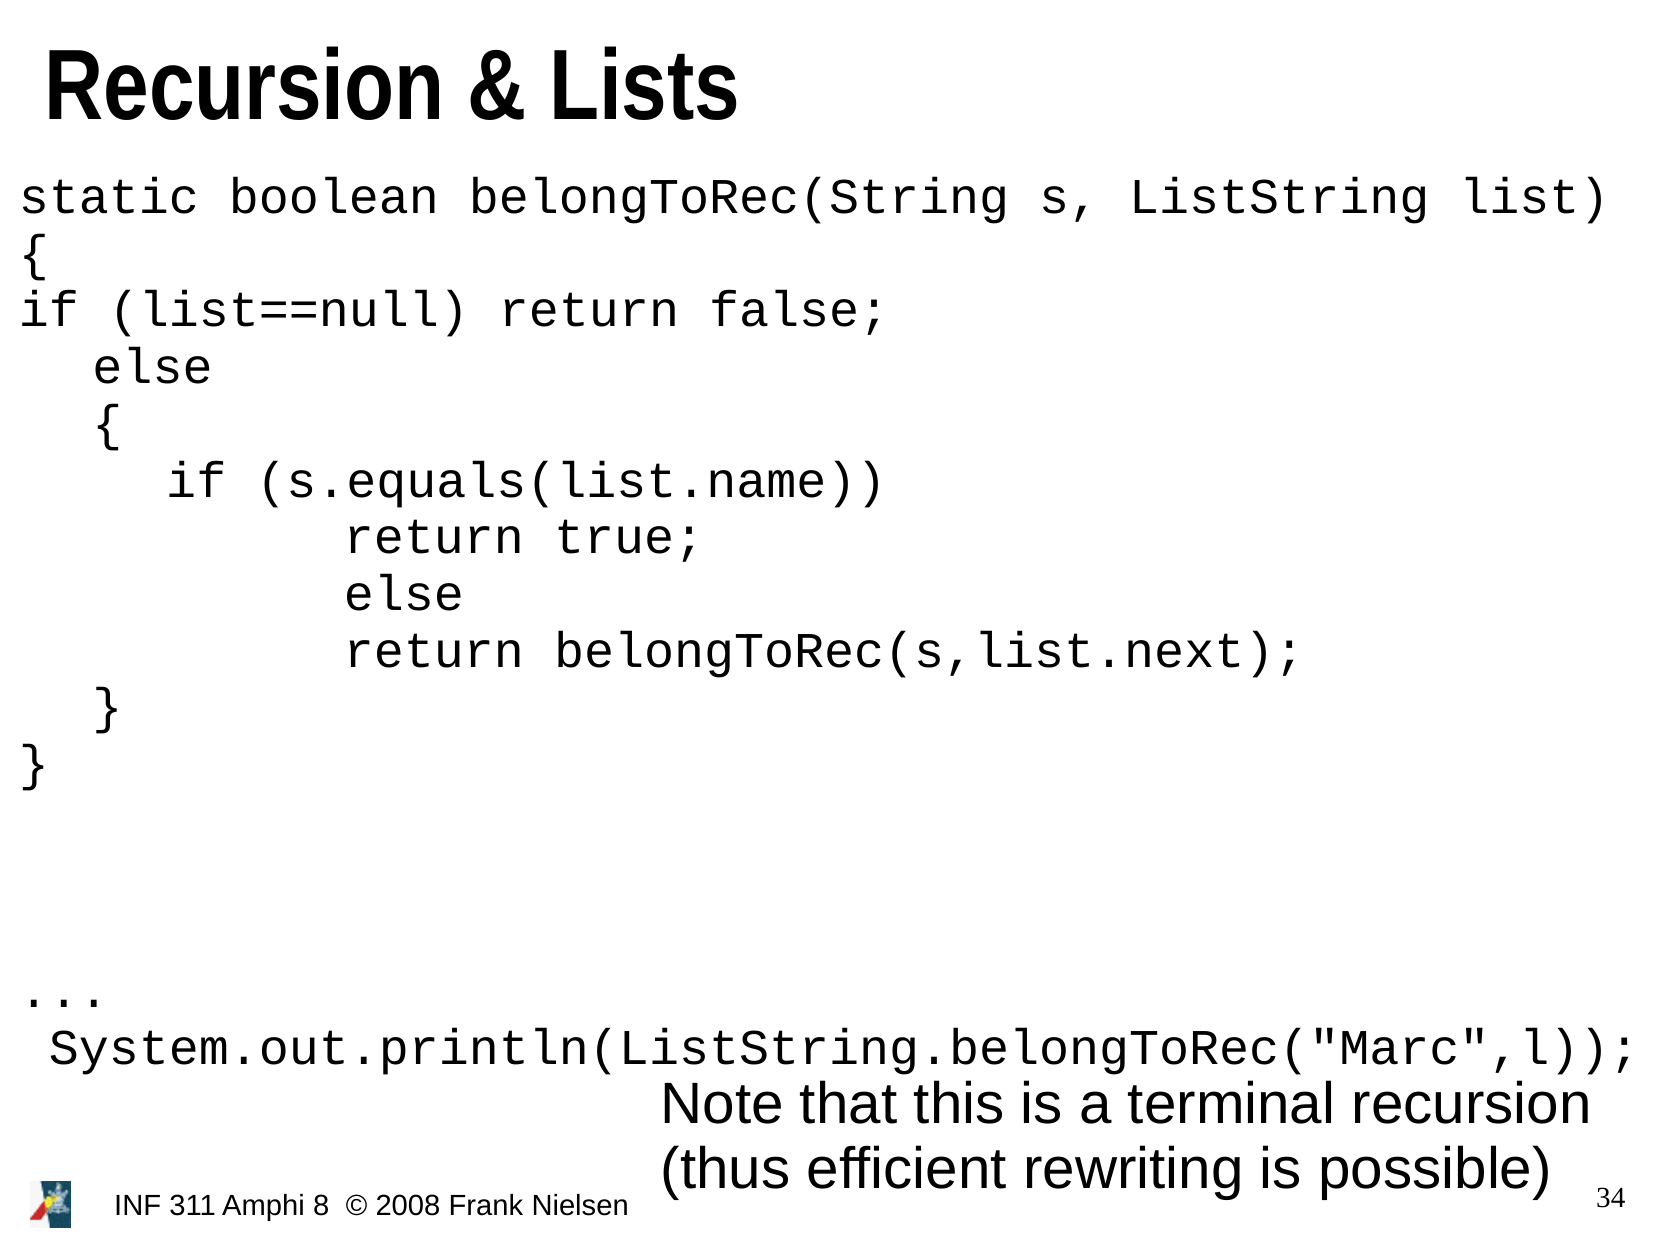

Recursion & Lists
static boolean belongToRec(String s, ListString list)
{
if (list==null) return false;
	else
	{
		if (s.equals(list.name))
				 return true;
				 else
				 return belongToRec(s,list.next);
	}
}
...
 System.out.println(ListString.belongToRec("Marc",l));
Note that this is a terminal recursion
(thus efficient rewriting is possible)